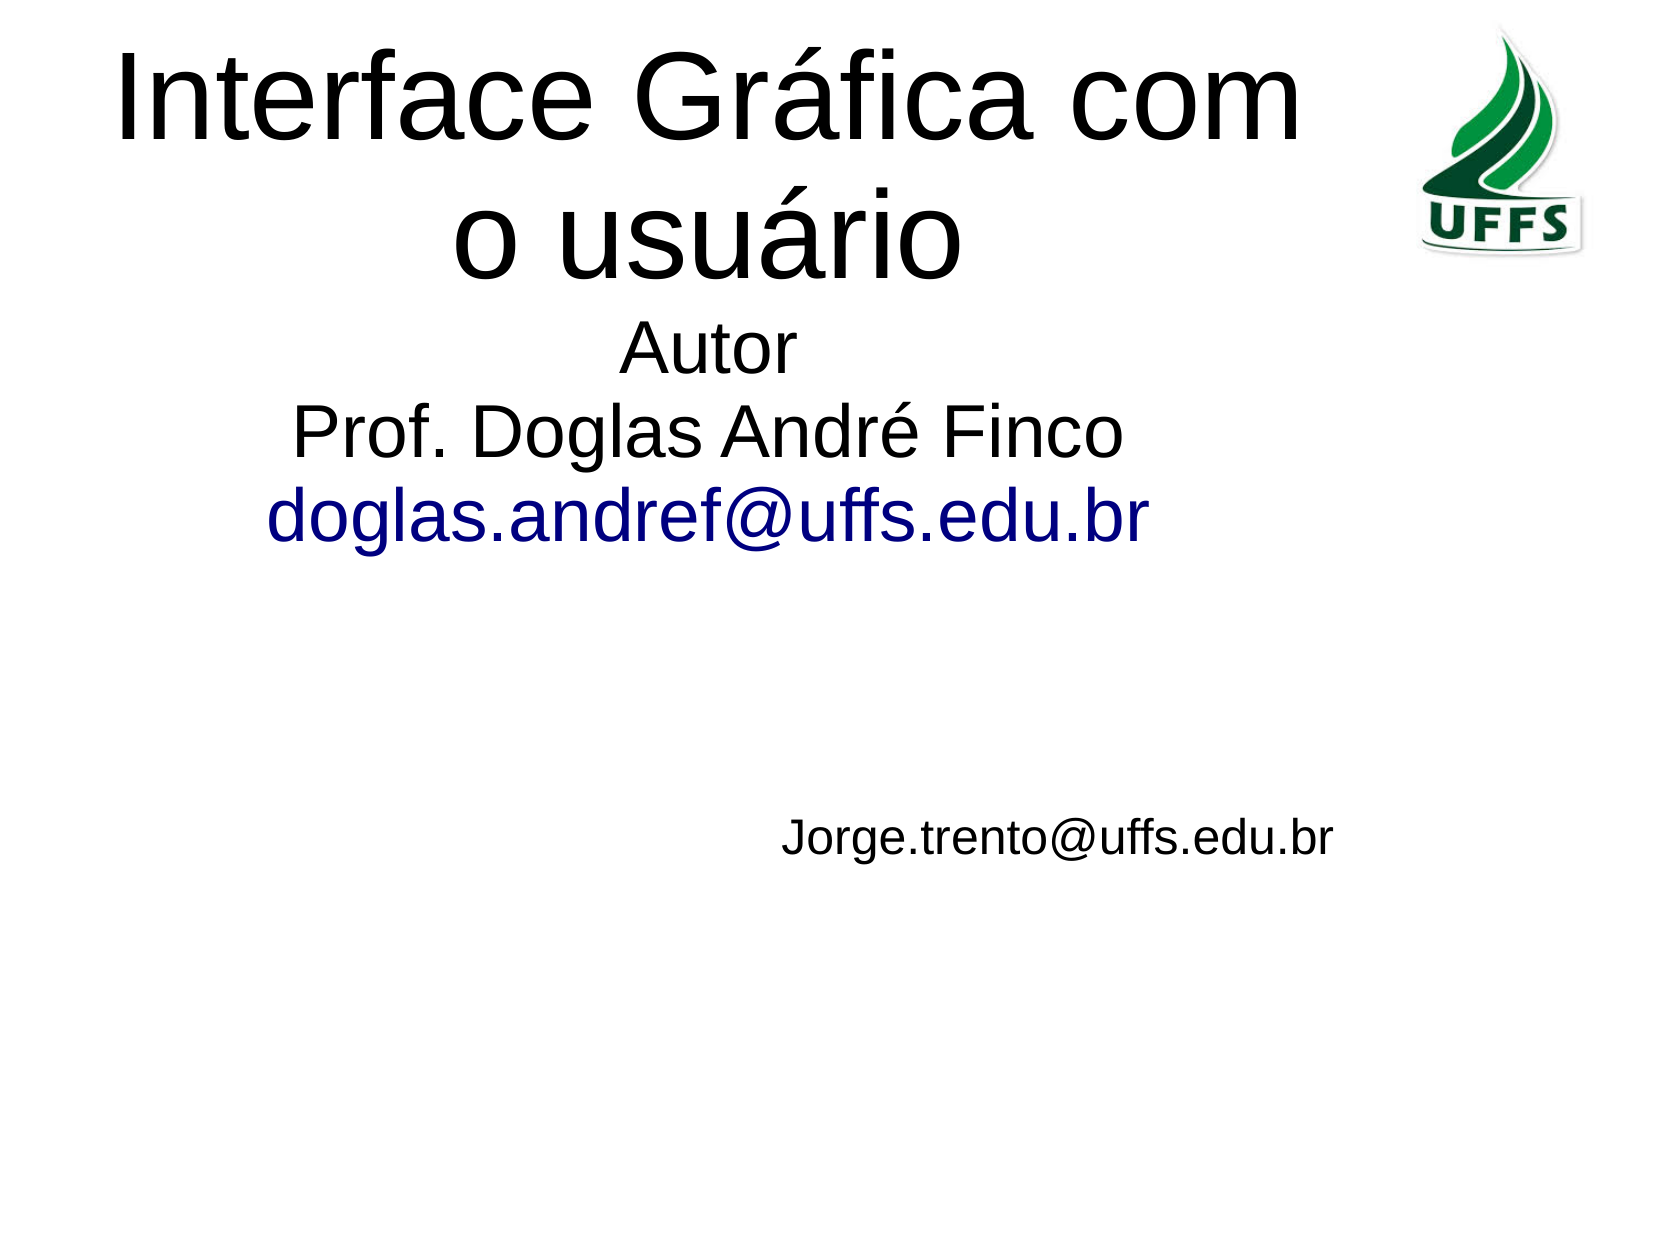

# Interface Gráfica com o usuário
Autor
Prof. Doglas André Finco
doglas.andref@uffs.edu.br
Jorge.trento@uffs.edu.br